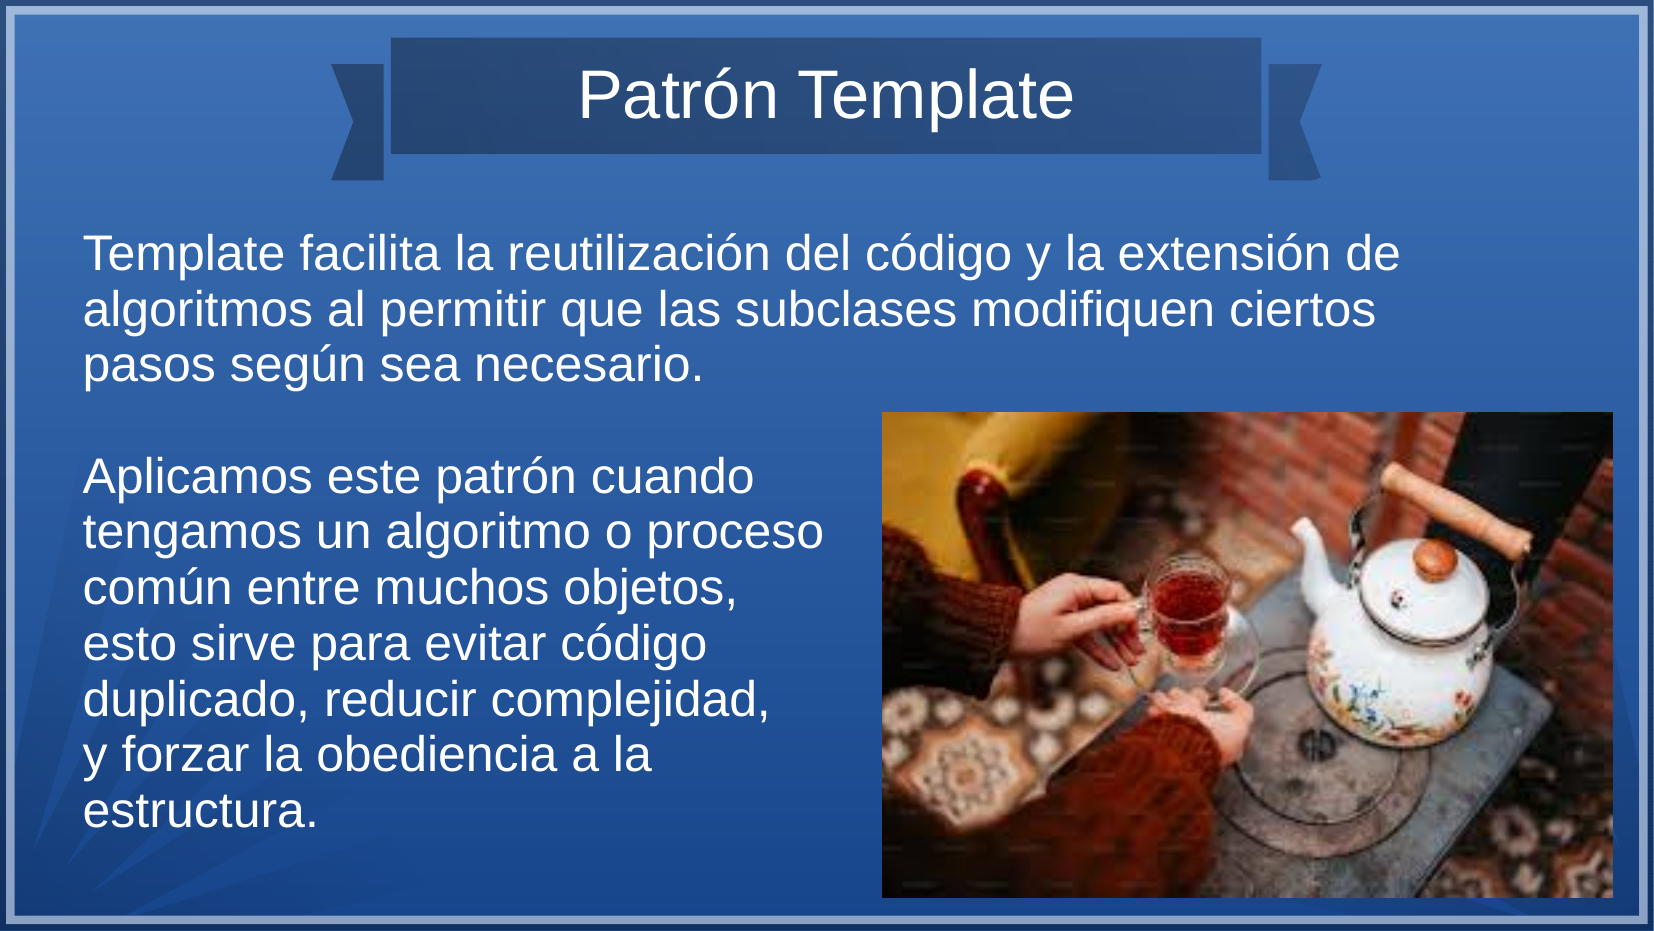

# Patrón Template
Template facilita la reutilización del código y la extensión de algoritmos al permitir que las subclases modifiquen ciertos pasos según sea necesario.
Aplicamos este patrón cuando
tengamos un algoritmo o proceso
común entre muchos objetos,
esto sirve para evitar código
duplicado, reducir complejidad,
y forzar la obediencia a la
estructura.